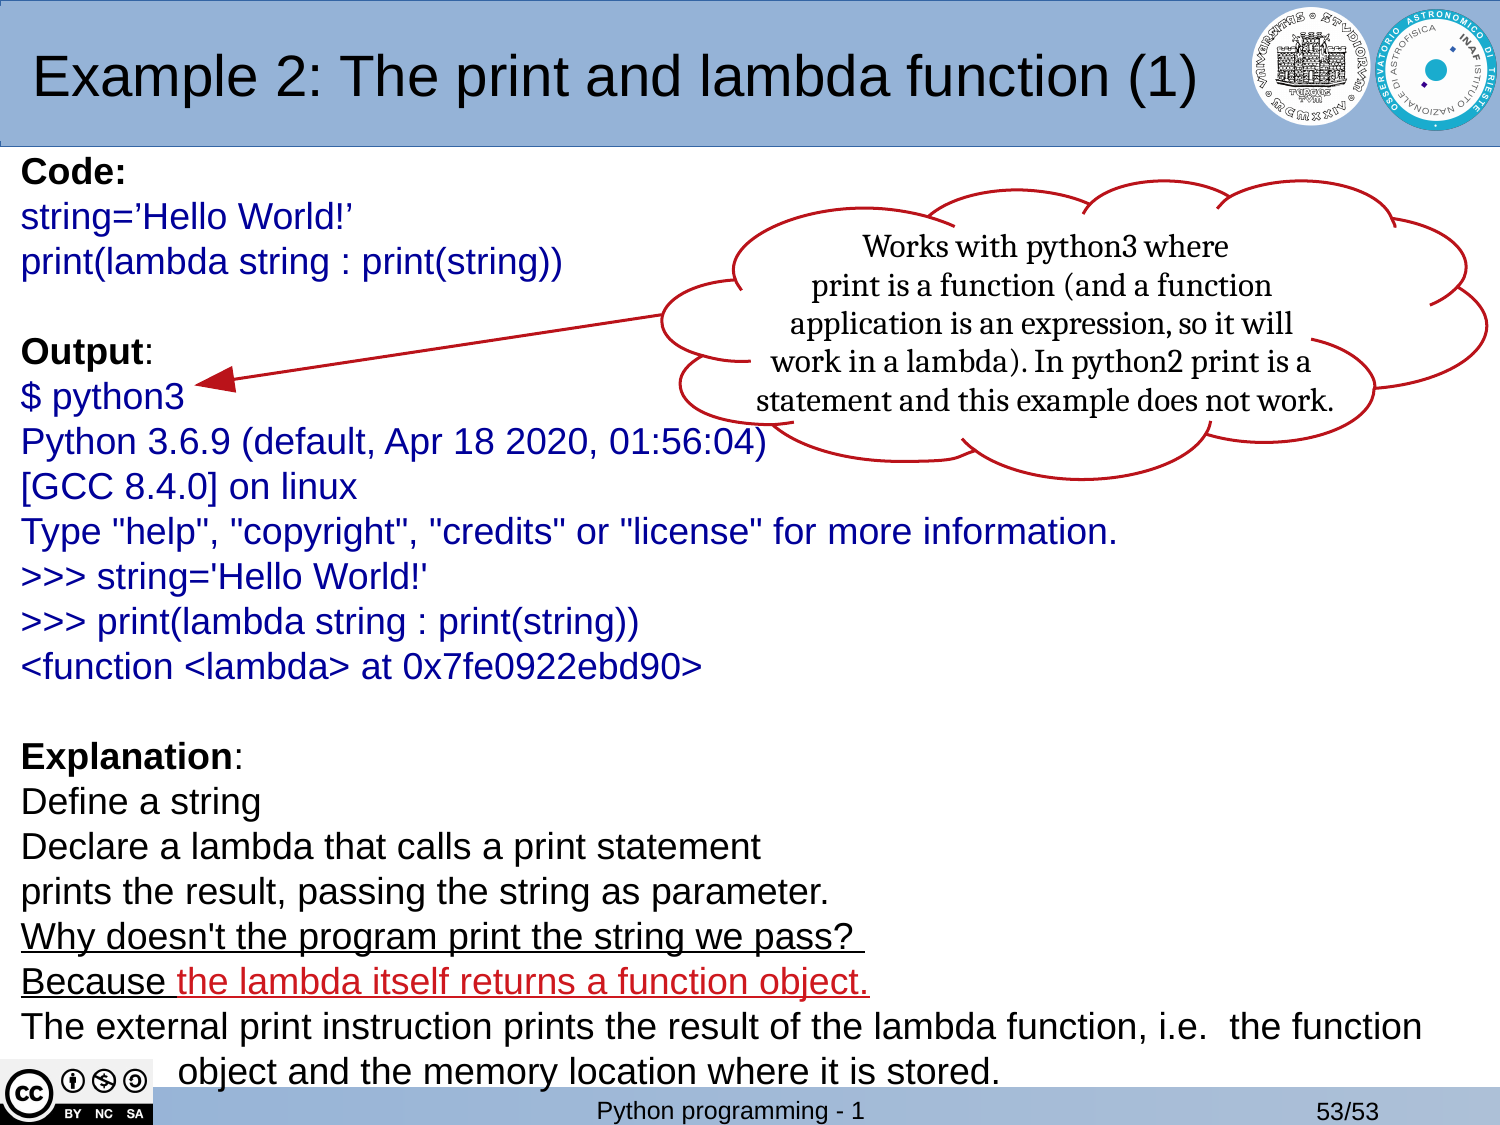

Example 2: The print and lambda function (1)
# Code:
string=’Hello World!’
print(lambda string : print(string))
Output:
$ python3
Python 3.6.9 (default, Apr 18 2020, 01:56:04)
[GCC 8.4.0] on linux
Type "help", "copyright", "credits" or "license" for more information.
>>> string='Hello World!'
>>> print(lambda string : print(string))
<function <lambda> at 0x7fe0922ebd90>
Explanation:
Define a string
Declare a lambda that calls a print statement
prints the result, passing the string as parameter.
Why doesn't the program print the string we pass?
Because the lambda itself returns a function object.
The external print instruction prints the result of the lambda function, i.e. the function object and the memory location where it is stored.
Works with python3 where
print is a function (and a function
application is an expression, so it will
work in a lambda). In python2 print is a
statement and this example does not work.